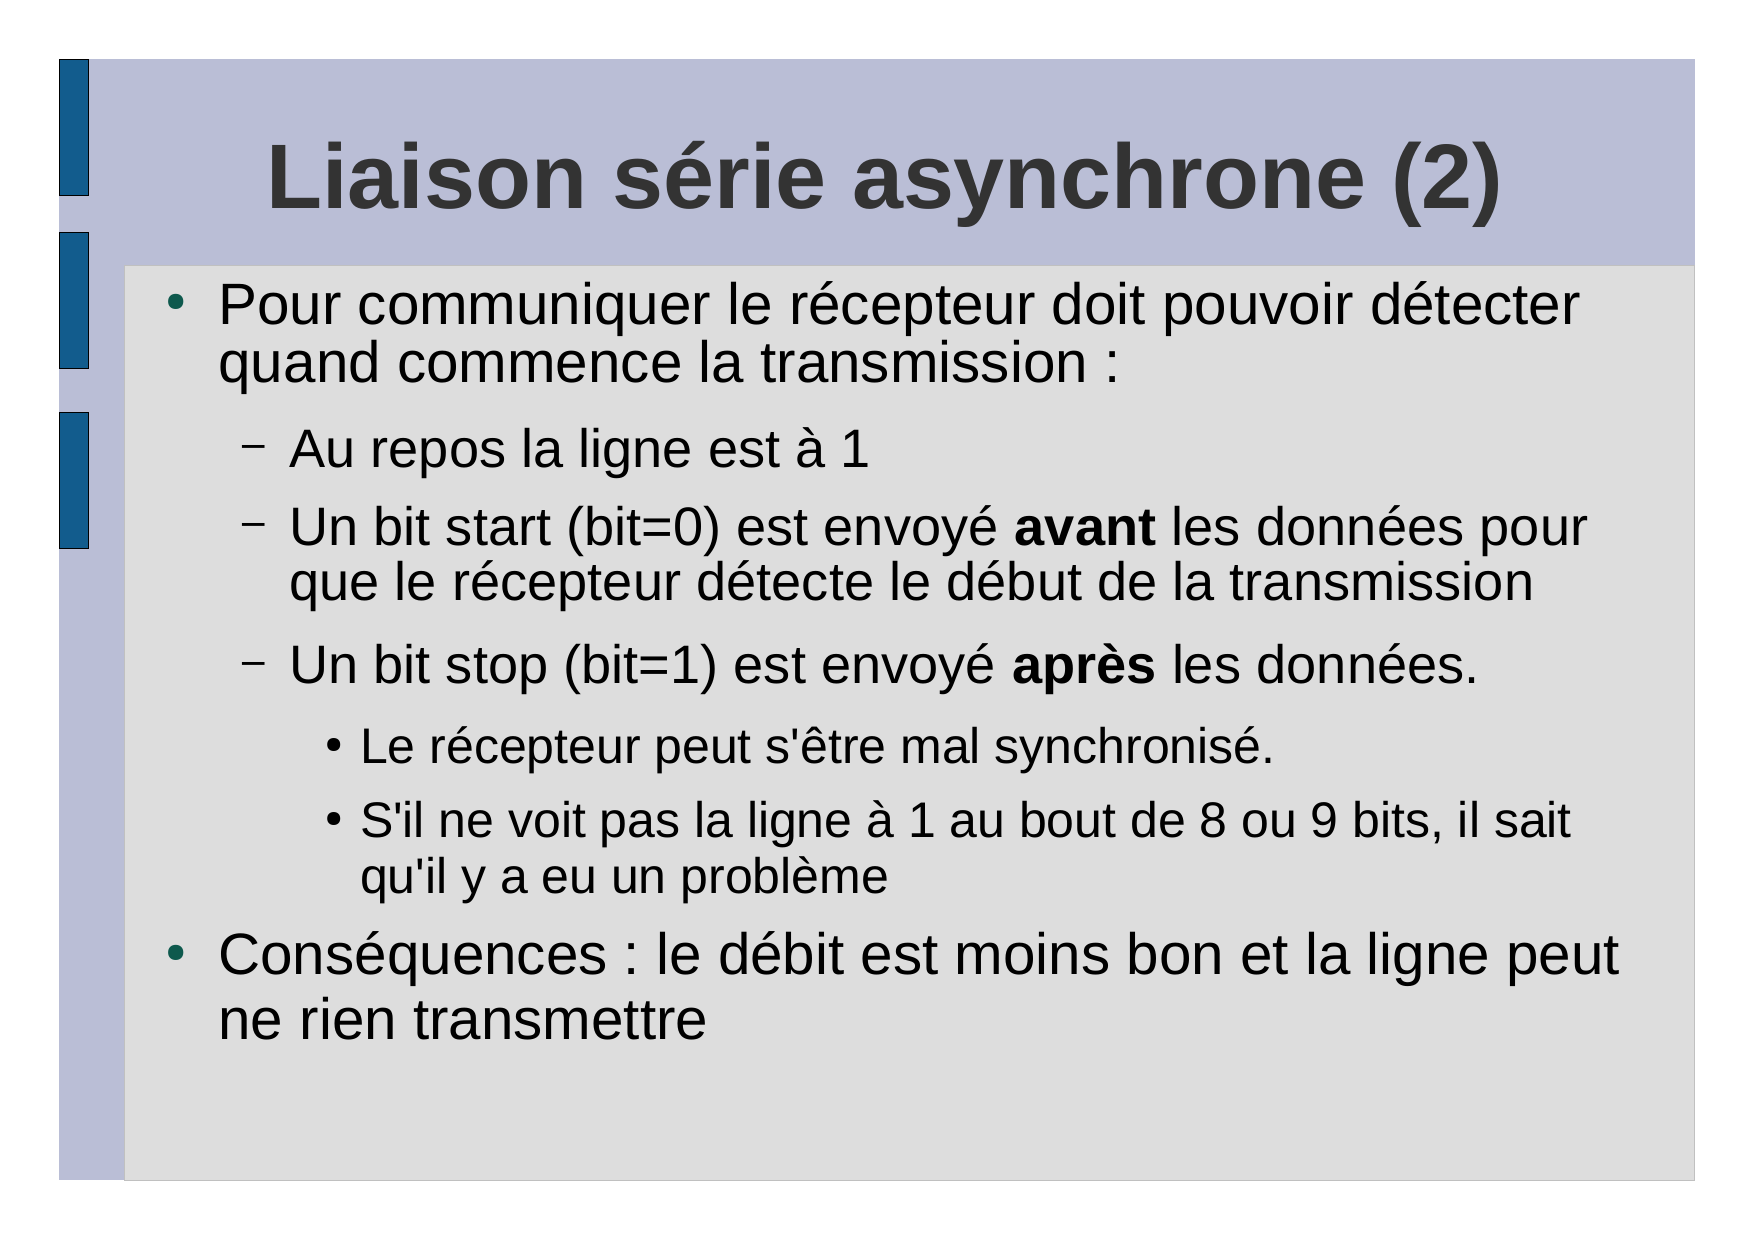

# Liaison série asynchrone (2)
Pour communiquer le récepteur doit pouvoir détecter quand commence la transmission :
Au repos la ligne est à 1
Un bit start (bit=0) est envoyé avant les données pour que le récepteur détecte le début de la transmission
Un bit stop (bit=1) est envoyé après les données.
Le récepteur peut s'être mal synchronisé.
S'il ne voit pas la ligne à 1 au bout de 8 ou 9 bits, il sait qu'il y a eu un problème
Conséquences : le débit est moins bon et la ligne peut ne rien transmettre